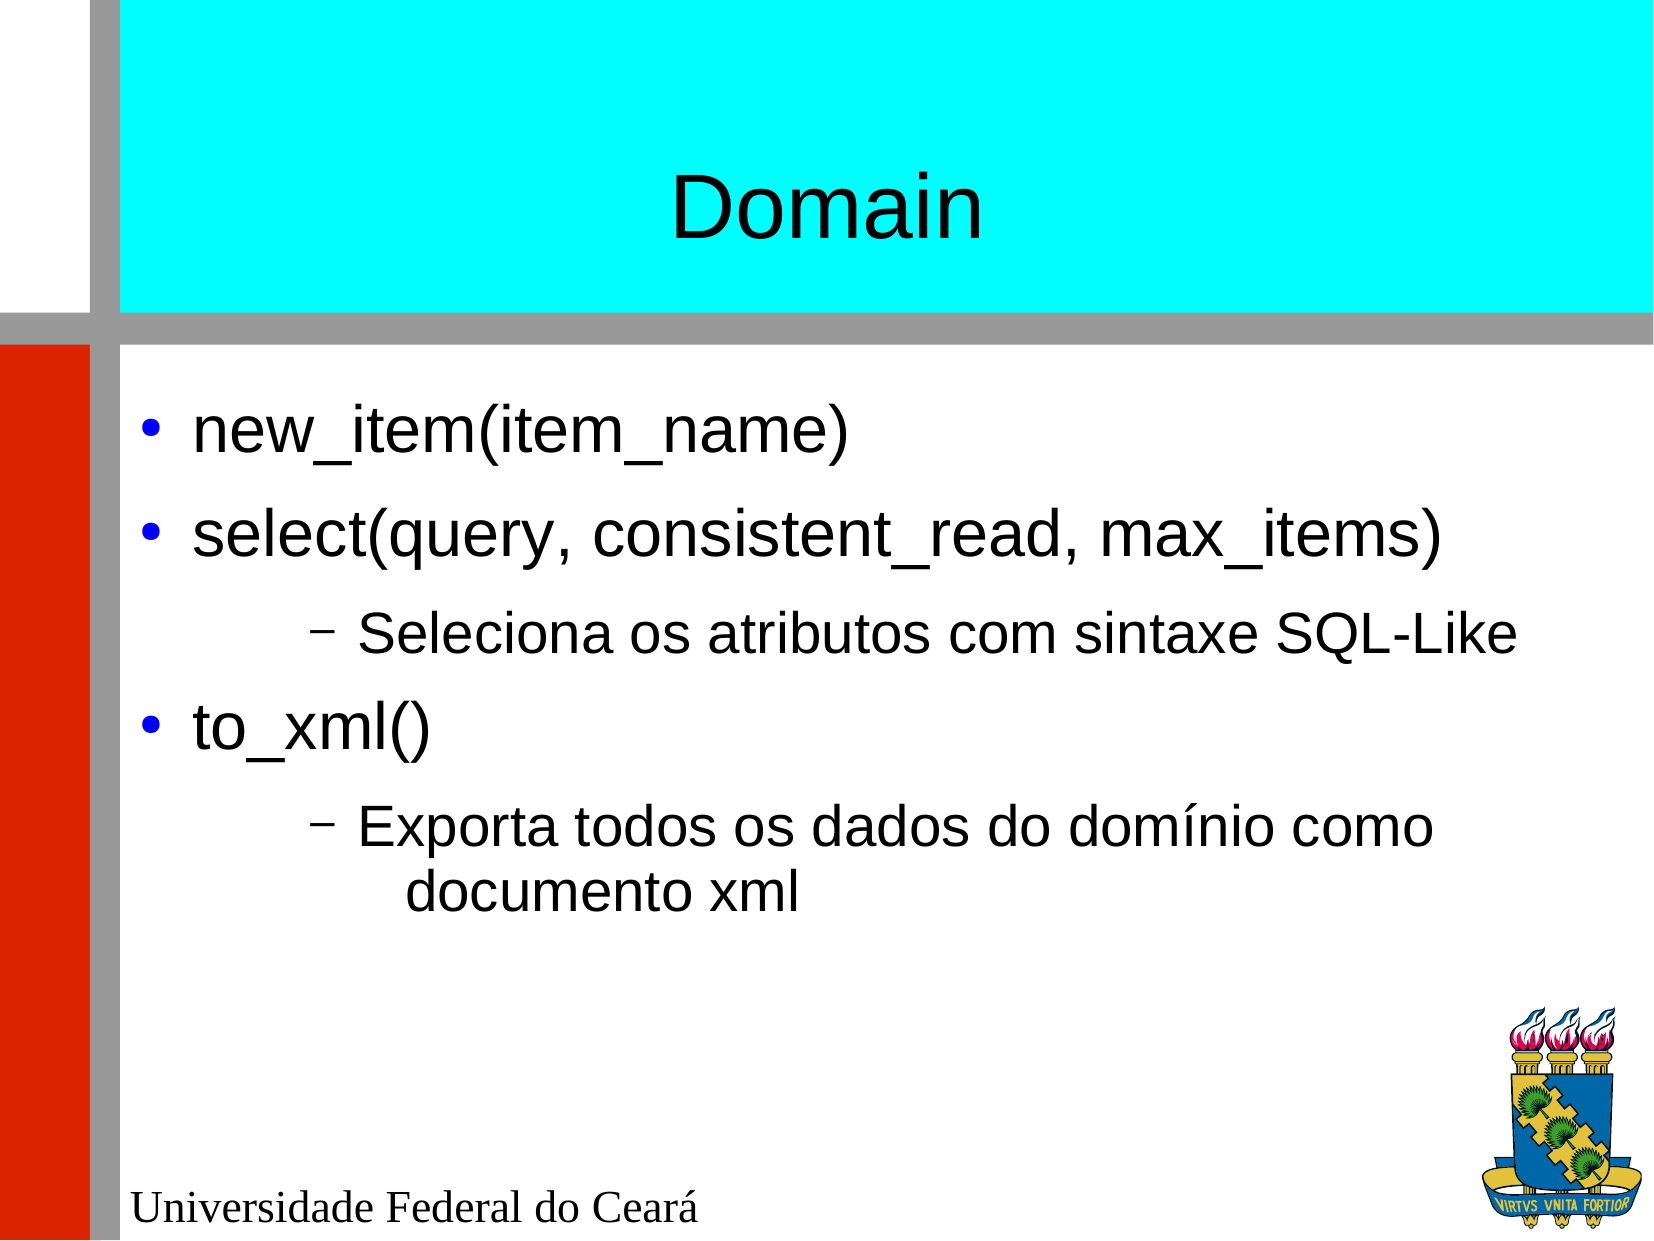

# Domain
new_item(item_name)
select(query, consistent_read, max_items)
Seleciona os atributos com sintaxe SQL-Like
to_xml()
Exporta todos os dados do domínio como documento xml